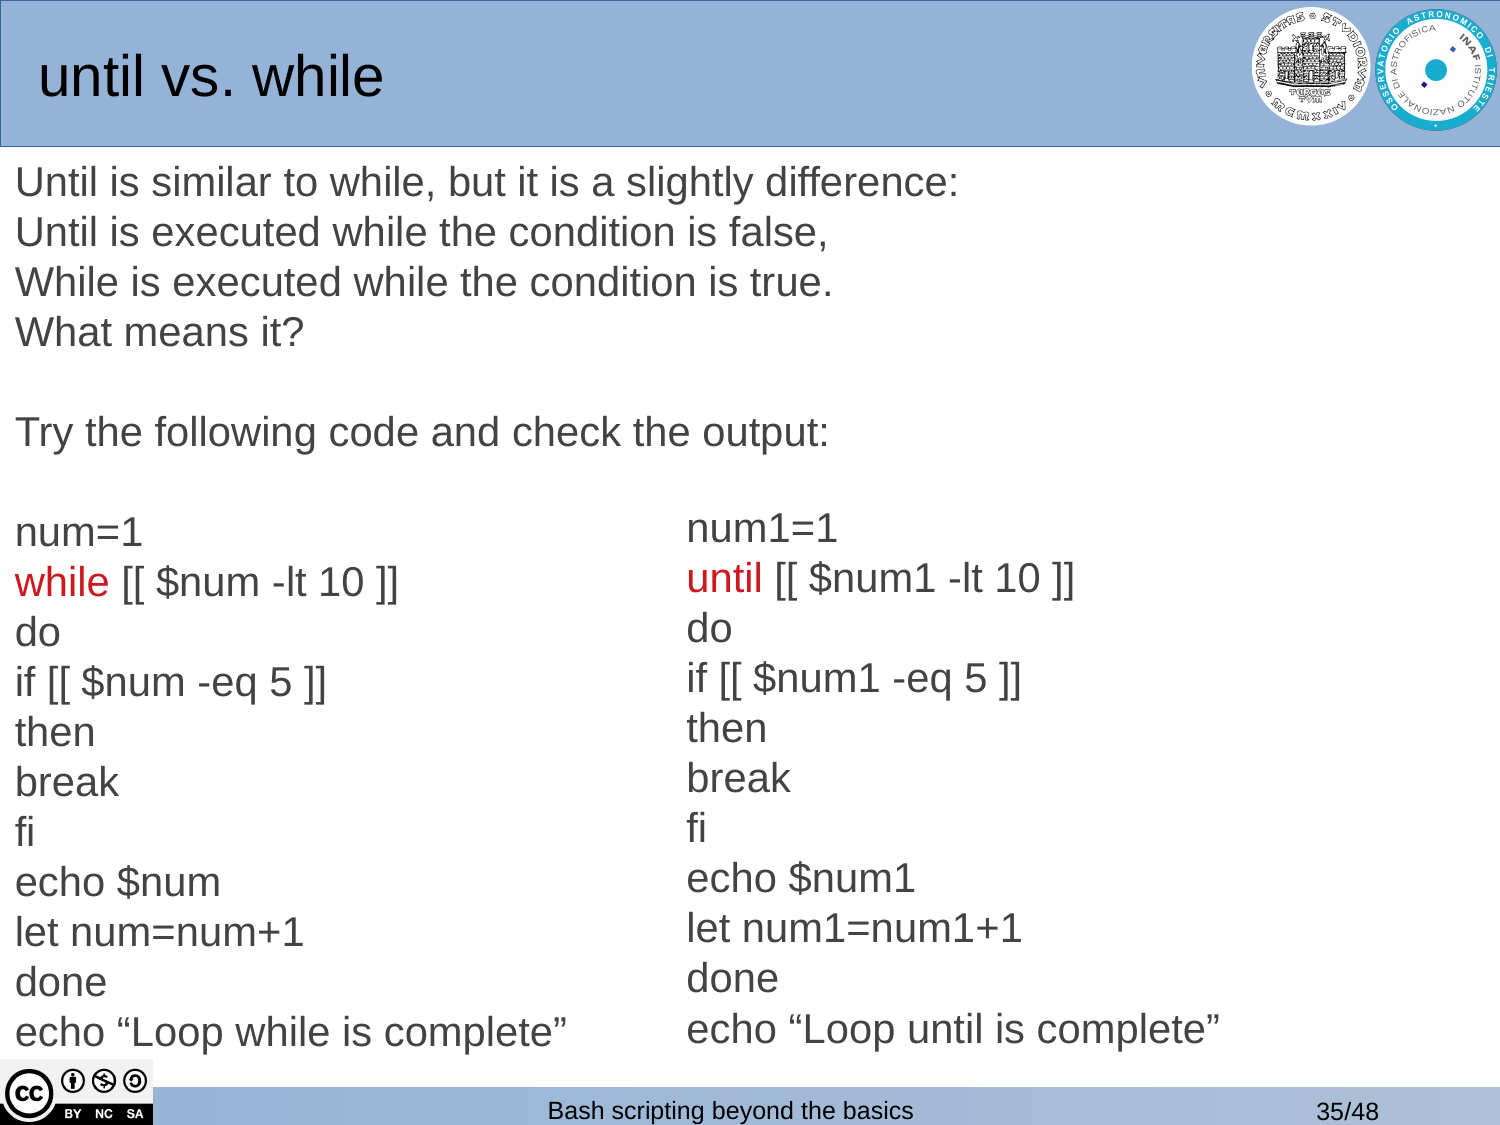

until vs. while
# Until is similar to while, but it is a slightly difference:
Until is executed while the condition is false,
While is executed while the condition is true.
What means it?
Try the following code and check the output:
num=1
while [[ $num -lt 10 ]]
do
if [[ $num -eq 5 ]]
then
break
fi
echo $num
let num=num+1
done
echo “Loop while is complete”
num1=1
until [[ $num1 -lt 10 ]]
do
if [[ $num1 -eq 5 ]]
then
break
fi
echo $num1
let num1=num1+1
done
echo “Loop until is complete”